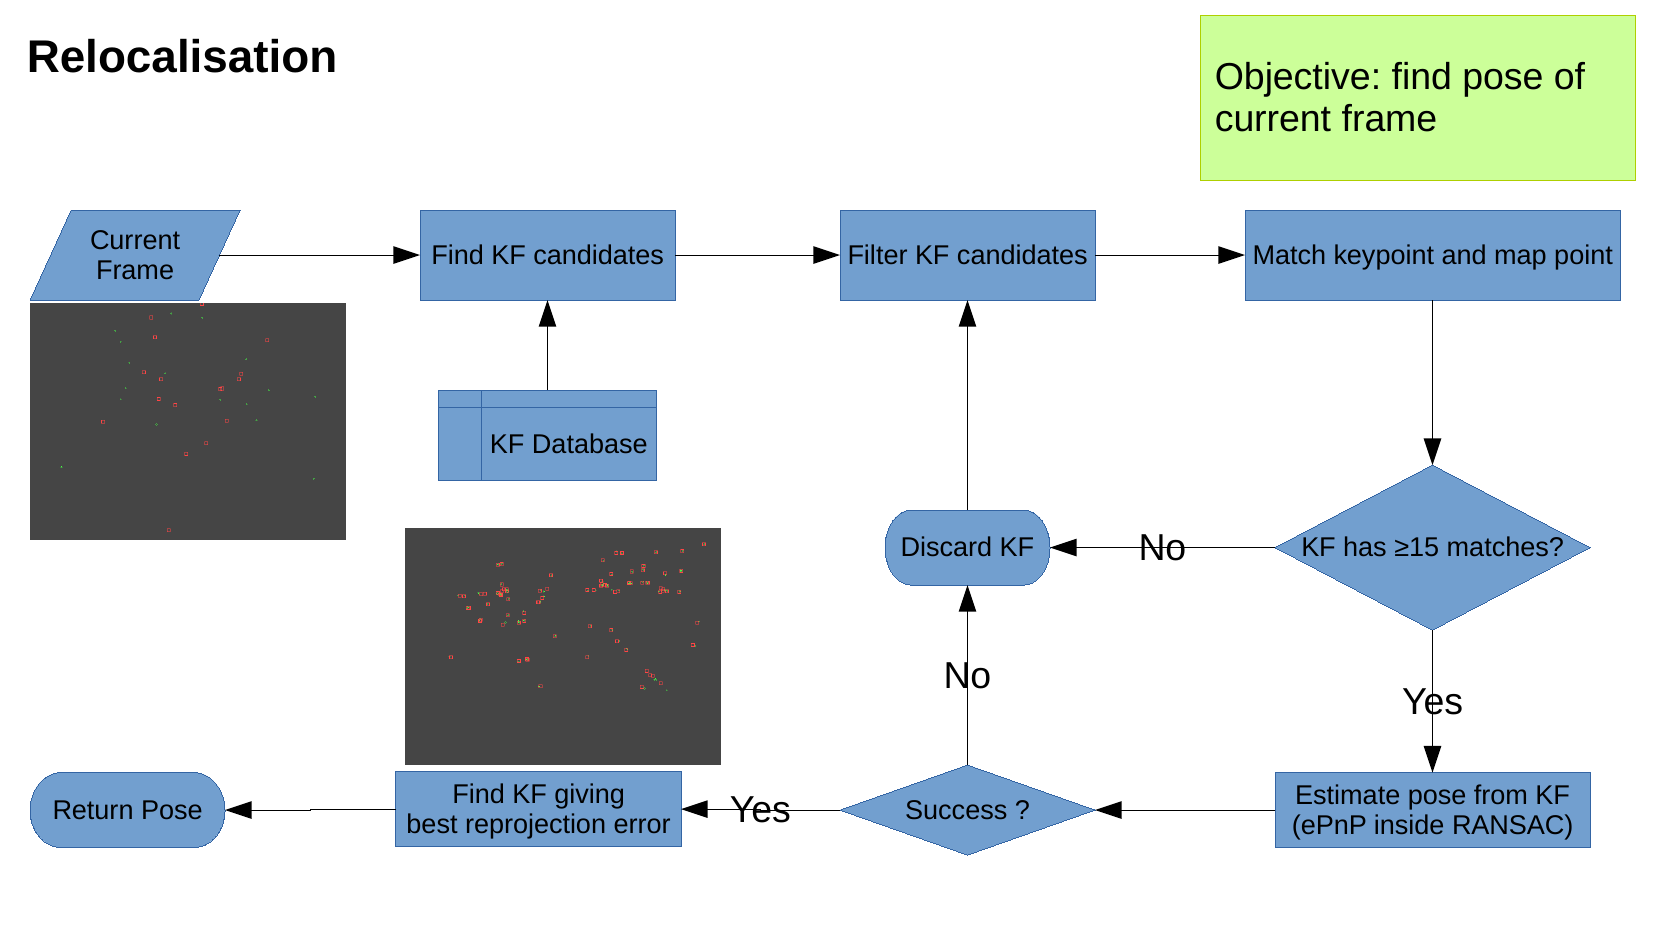

Objective: find pose of current frame
# Relocalisation
Current
Frame
Find KF candidates
Filter KF candidates
Match keypoint and map point
KF Database
KF has ≥15 matches?
Discard KF
Success ?
Find KF giving
best reprojection error
Return Pose
Estimate pose from KF
(ePnP inside RANSAC)